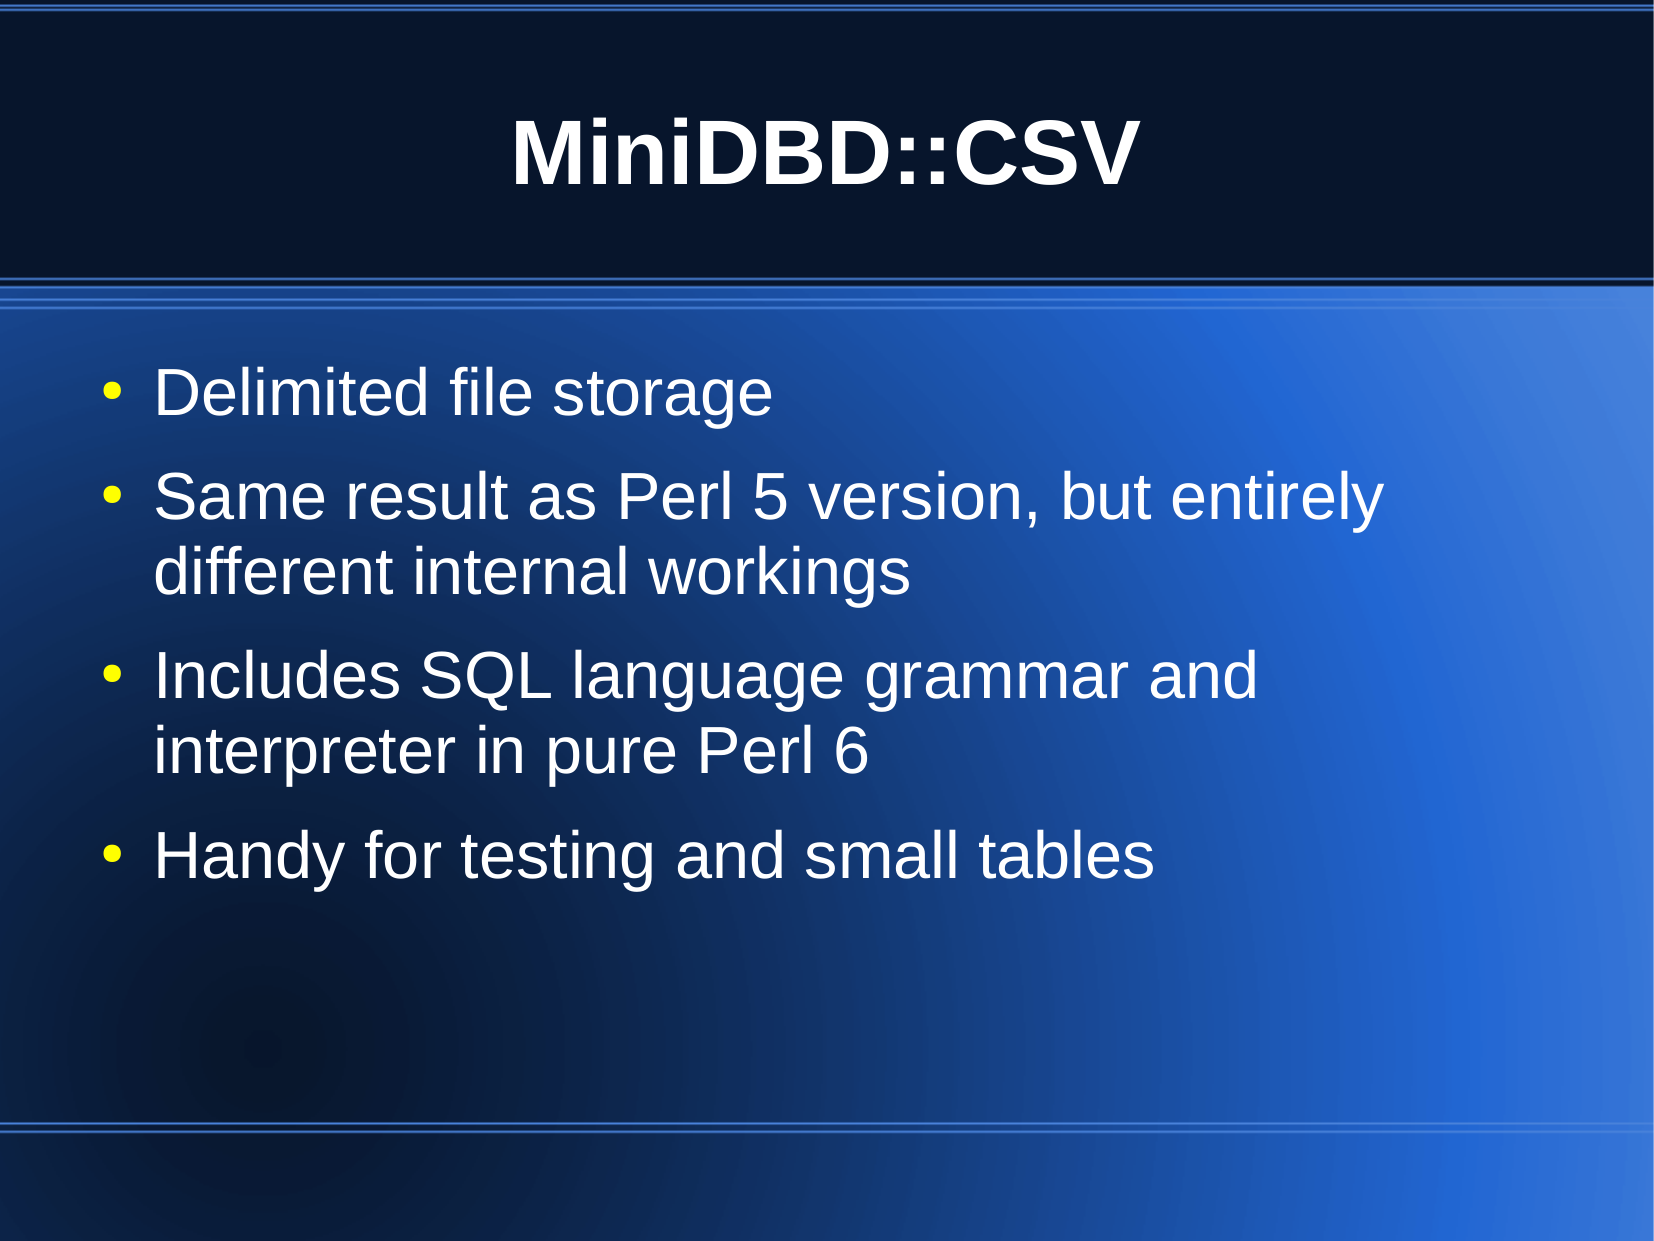

# MiniDBD::CSV
Delimited file storage
Same result as Perl 5 version, but entirely different internal workings
Includes SQL language grammar and interpreter in pure Perl 6
Handy for testing and small tables